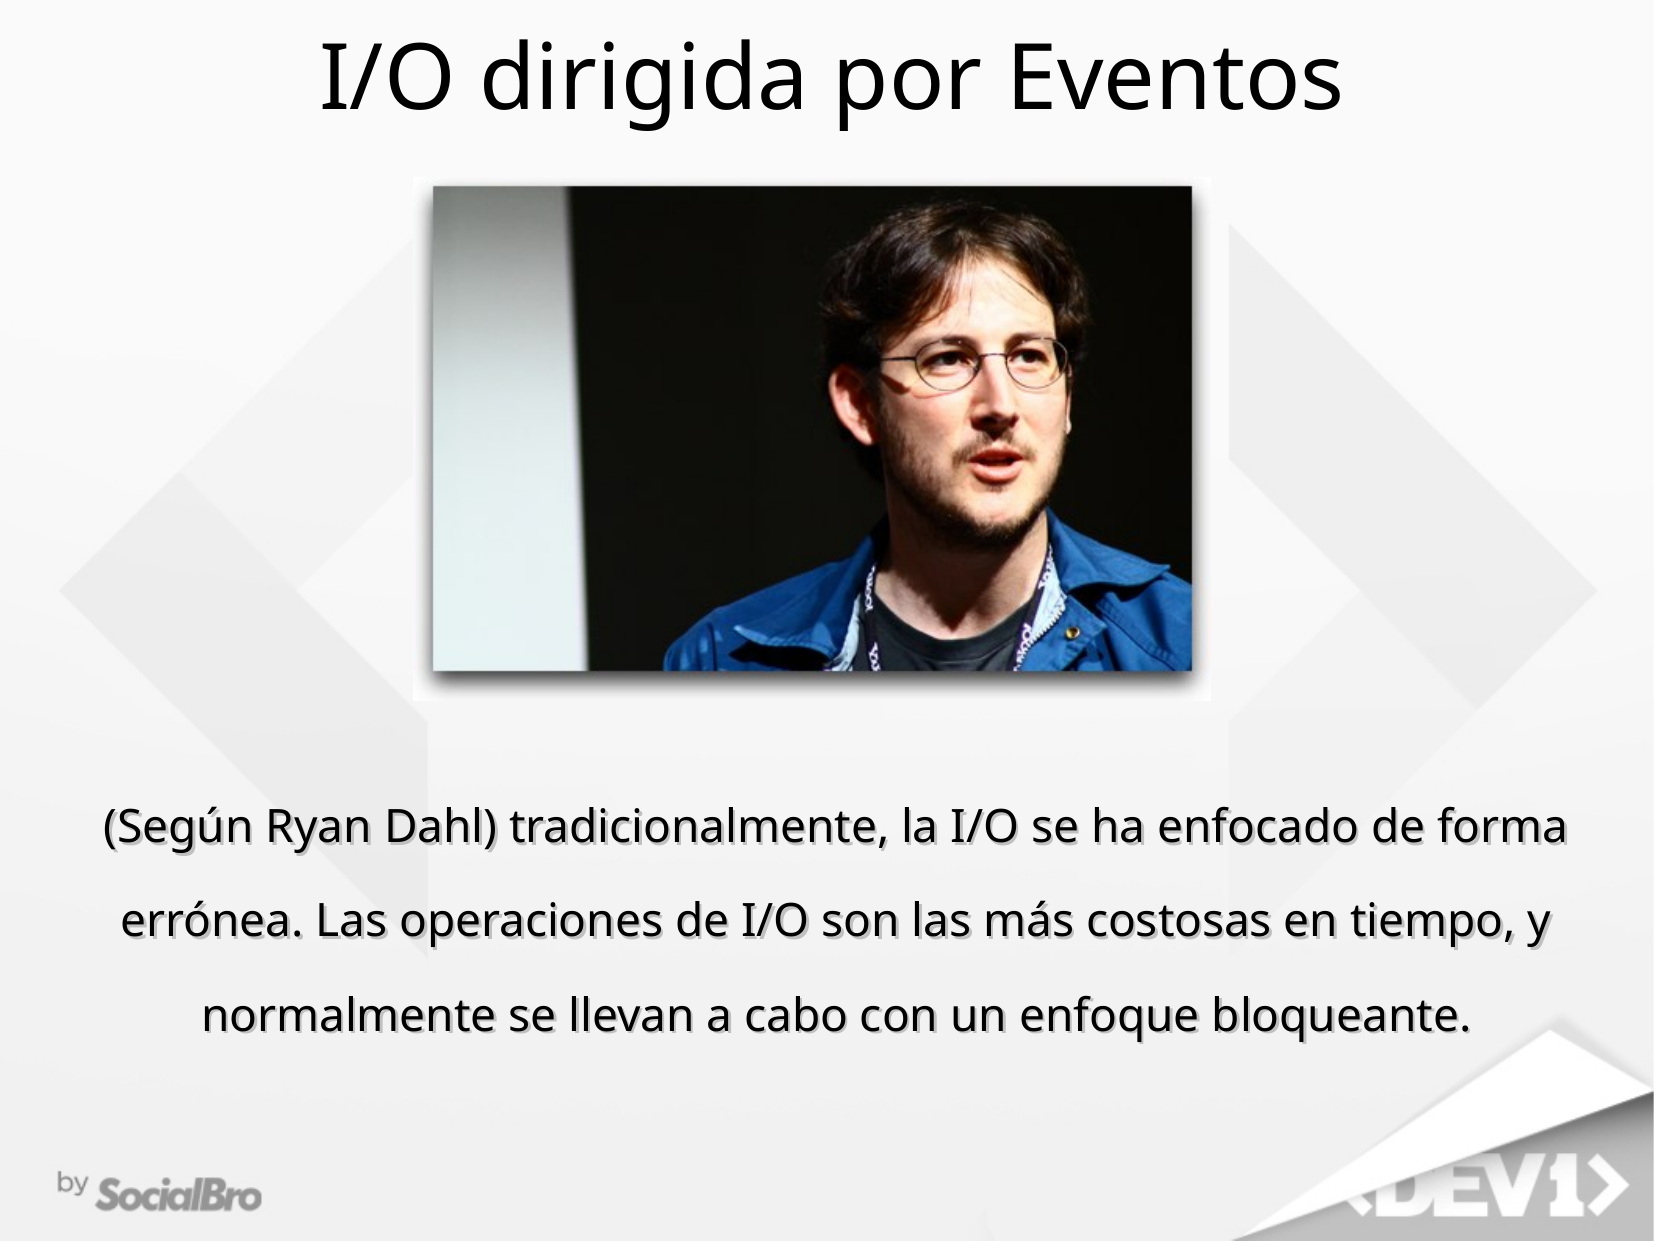

# I/O dirigida por Eventos
(Según Ryan Dahl) tradicionalmente, la I/O se ha enfocado de forma errónea. Las operaciones de I/O son las más costosas en tiempo, y normalmente se llevan a cabo con un enfoque bloqueante.